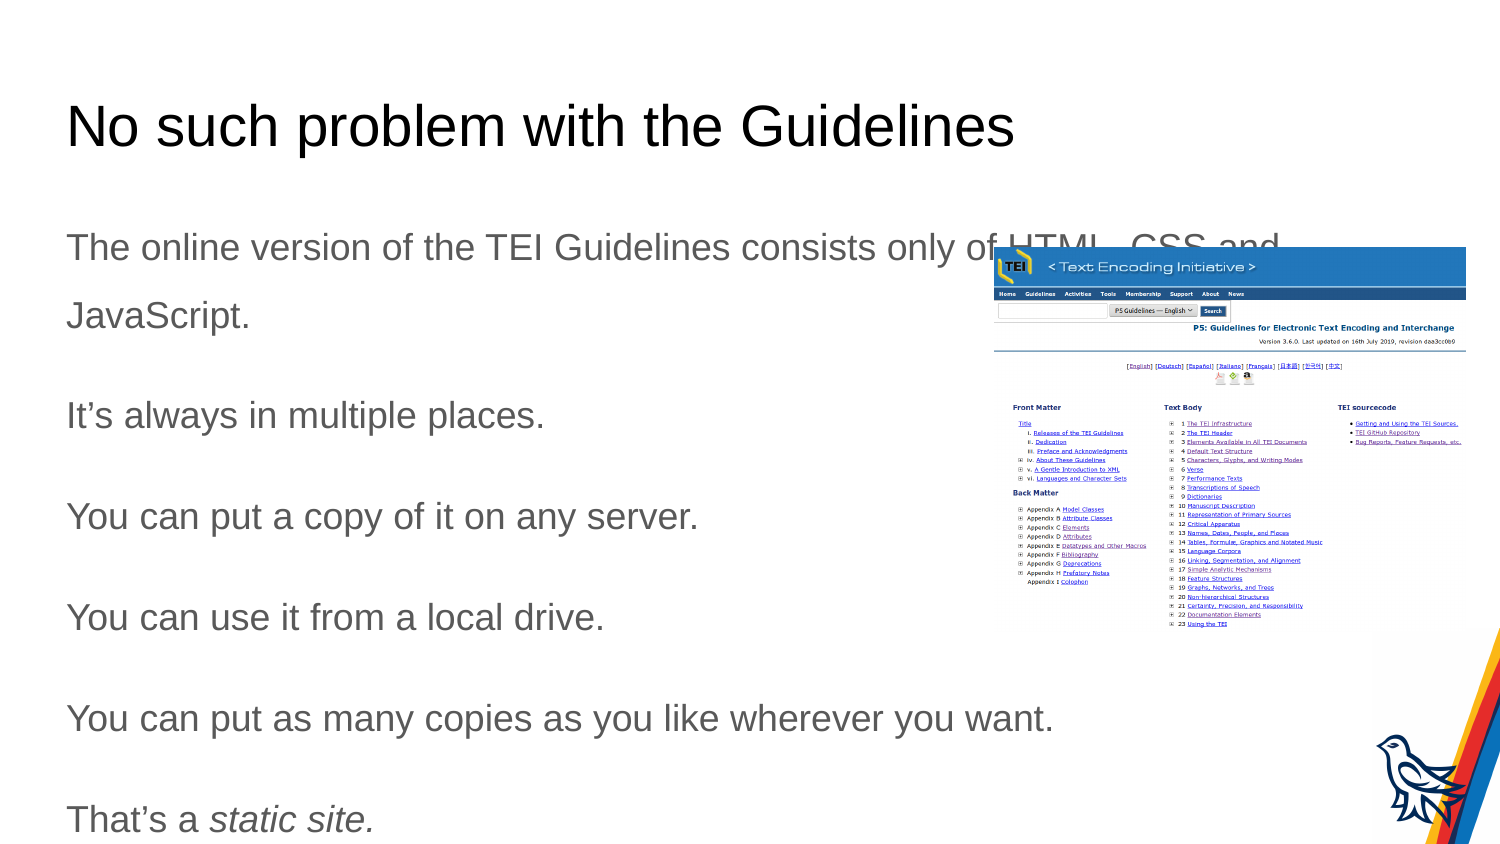

# No such problem with the Guidelines
The online version of the TEI Guidelines consists only of HTML, CSS and JavaScript.
It’s always in multiple places.
You can put a copy of it on any server.
You can use it from a local drive.
You can put as many copies as you like wherever you want.
That’s a static site.